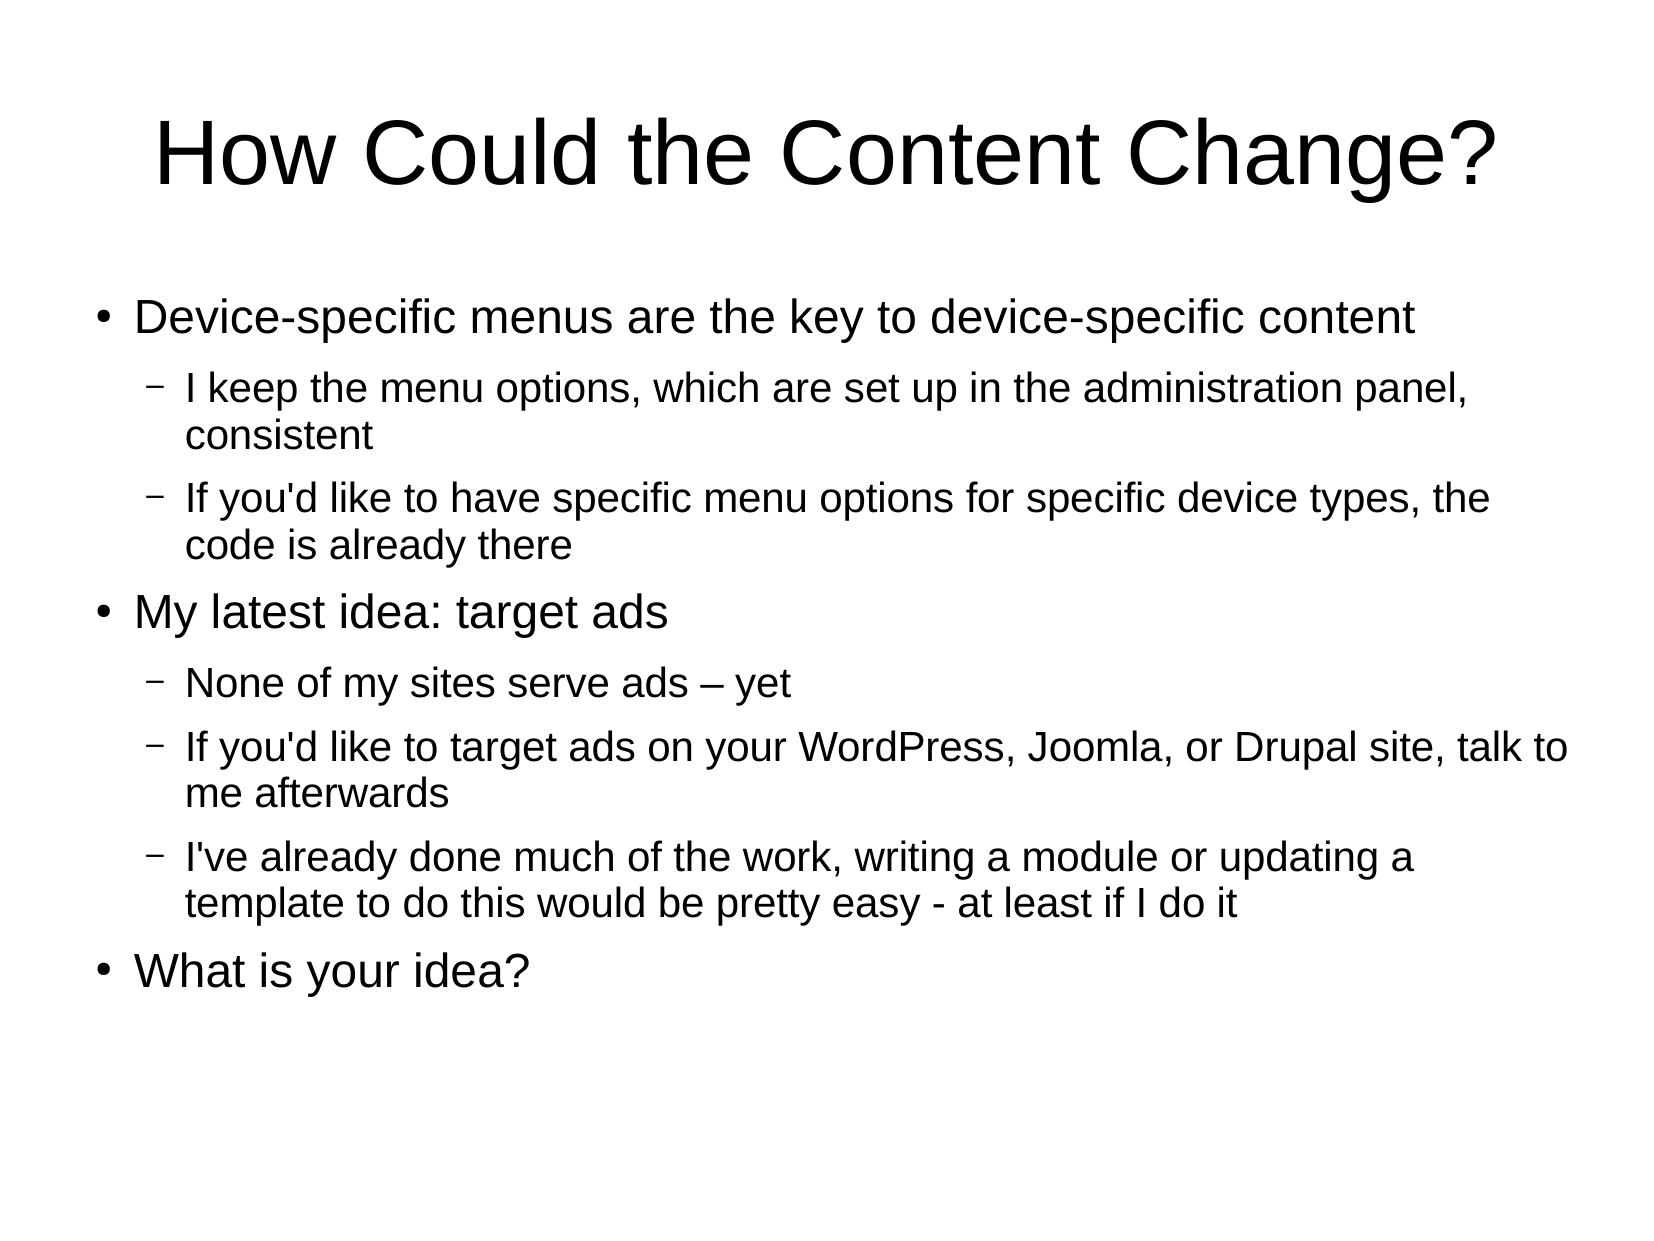

# How Could the Content Change?
Device-specific menus are the key to device-specific content
I keep the menu options, which are set up in the administration panel, consistent
If you'd like to have specific menu options for specific device types, the code is already there
My latest idea: target ads
None of my sites serve ads – yet
If you'd like to target ads on your WordPress, Joomla, or Drupal site, talk to me afterwards
I've already done much of the work, writing a module or updating a template to do this would be pretty easy - at least if I do it
What is your idea?